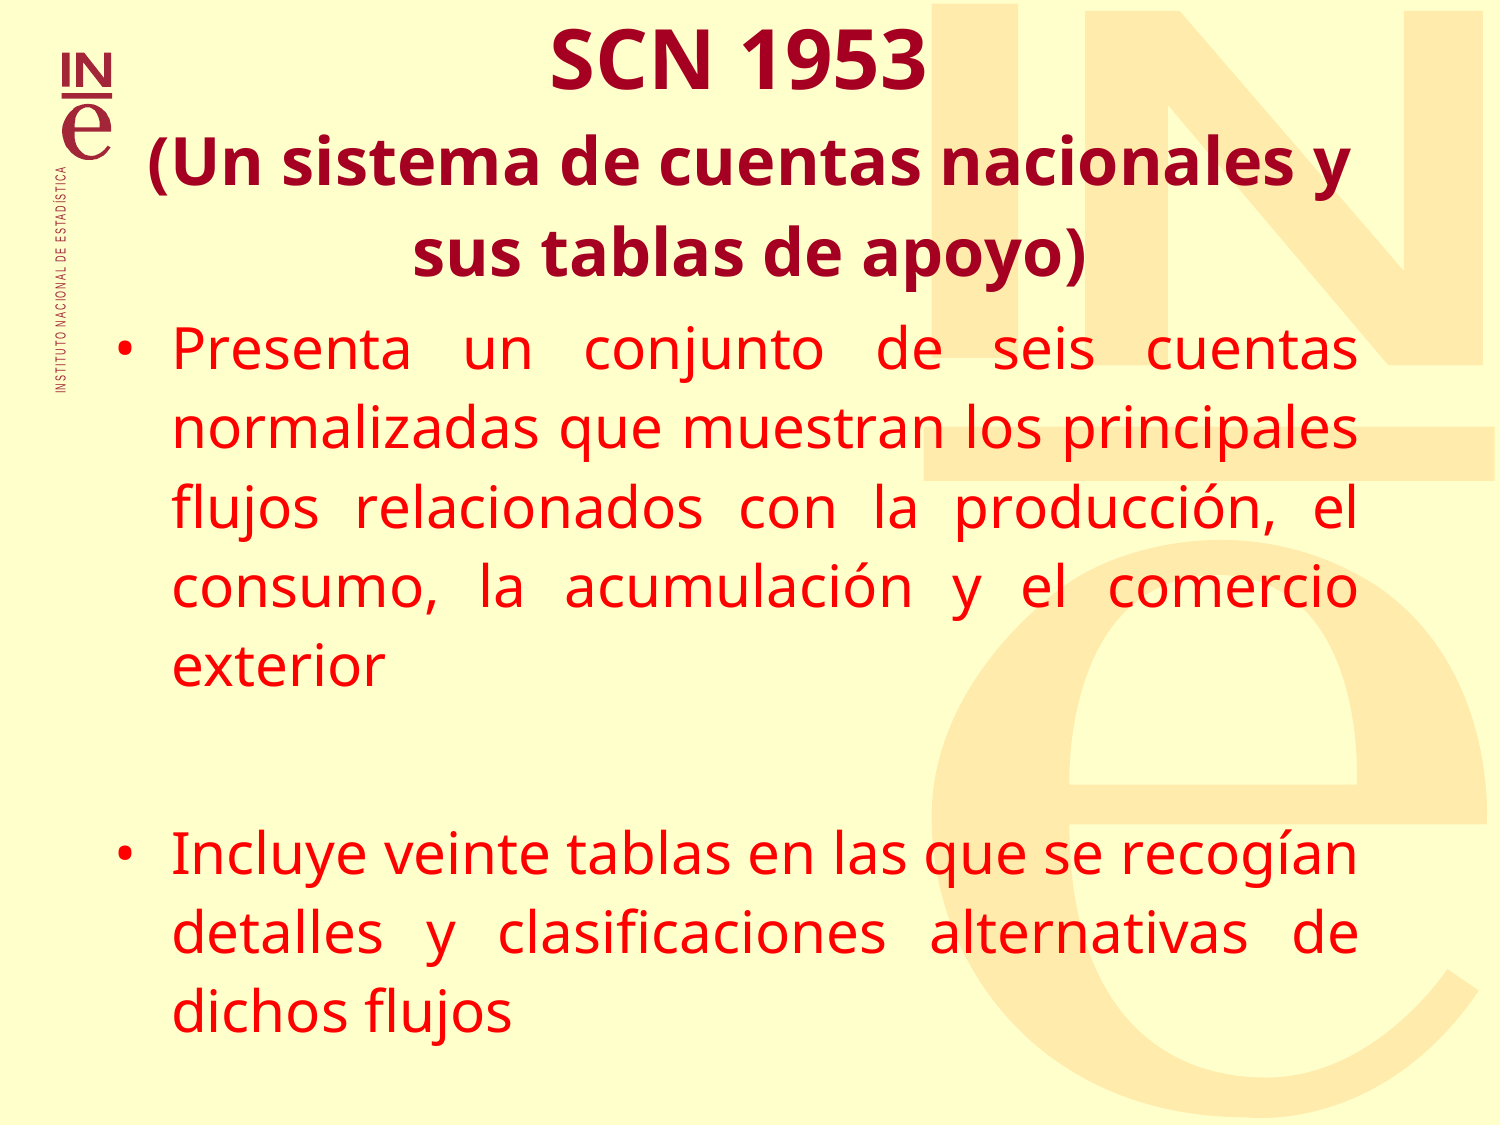

# SCN 1953 (Un sistema de cuentas nacionales y sus tablas de apoyo)
Presenta un conjunto de seis cuentas normalizadas que muestran los principales flujos relacionados con la producción, el consumo, la acumulación y el comercio exterior
Incluye veinte tablas en las que se recogían detalles y clasificaciones alternativas de dichos flujos